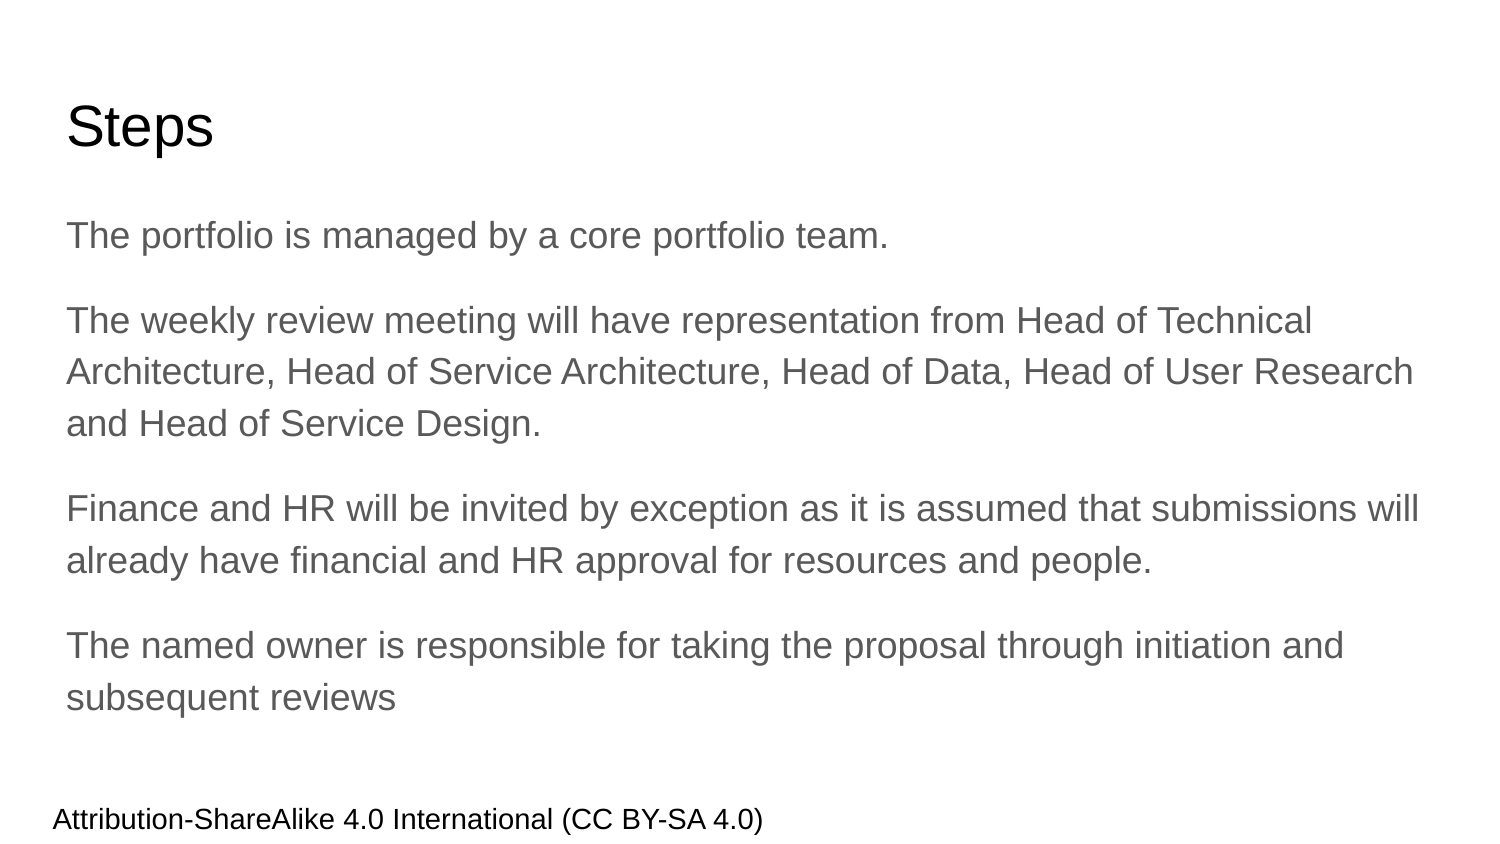

# Steps
The portfolio is managed by a core portfolio team.
The weekly review meeting will have representation from Head of Technical Architecture, Head of Service Architecture, Head of Data, Head of User Research and Head of Service Design.
Finance and HR will be invited by exception as it is assumed that submissions will already have financial and HR approval for resources and people.
The named owner is responsible for taking the proposal through initiation and subsequent reviews